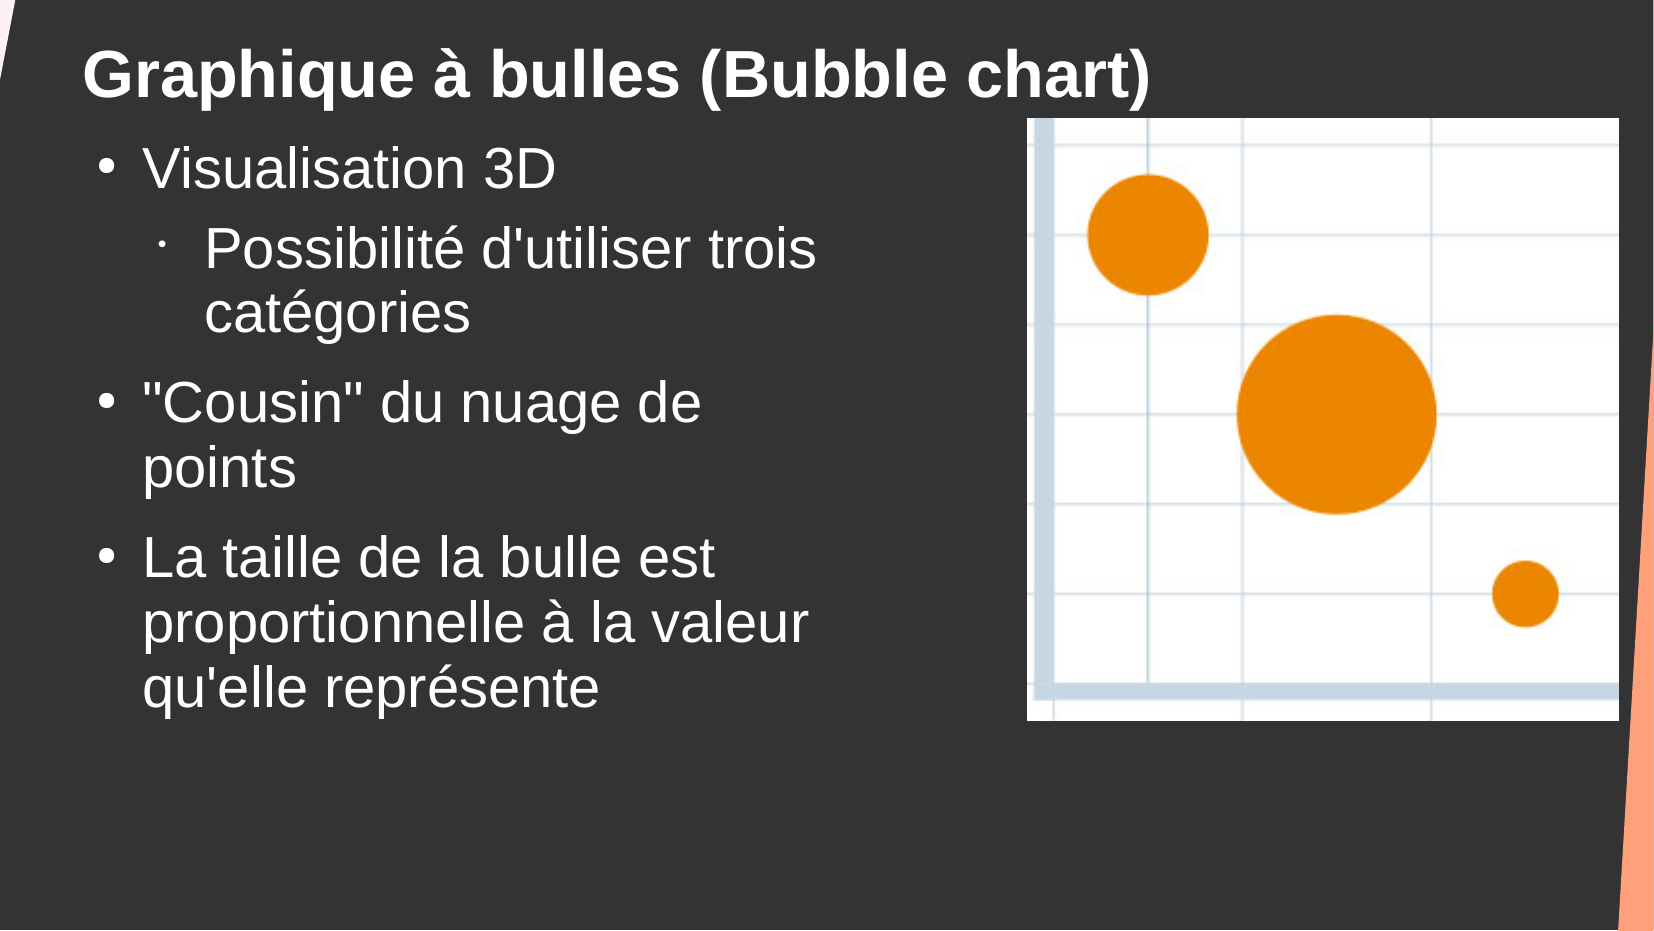

# Graphique à bulles (Bubble chart)
Visualisation 3D
Possibilité d'utiliser trois catégories
"Cousin" du nuage de points
La taille de la bulle est proportionnelle à la valeur qu'elle représente